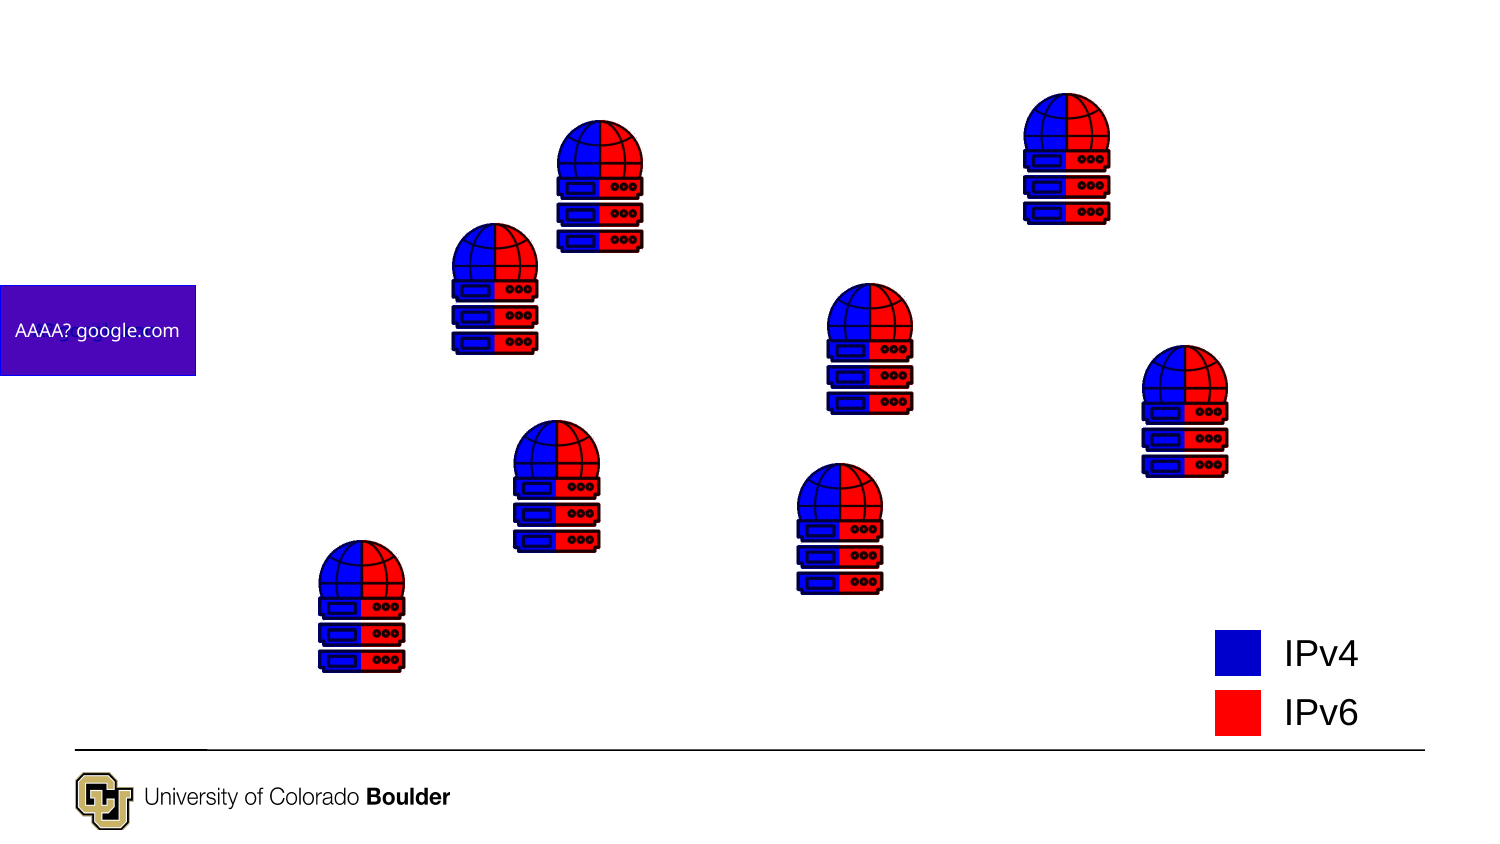

A? google.com
A? google.com
AAAA? google.com
AAAA? google.com
A? netflix.com
A? google.com
AAAA? google.com
IPv4
IPv6